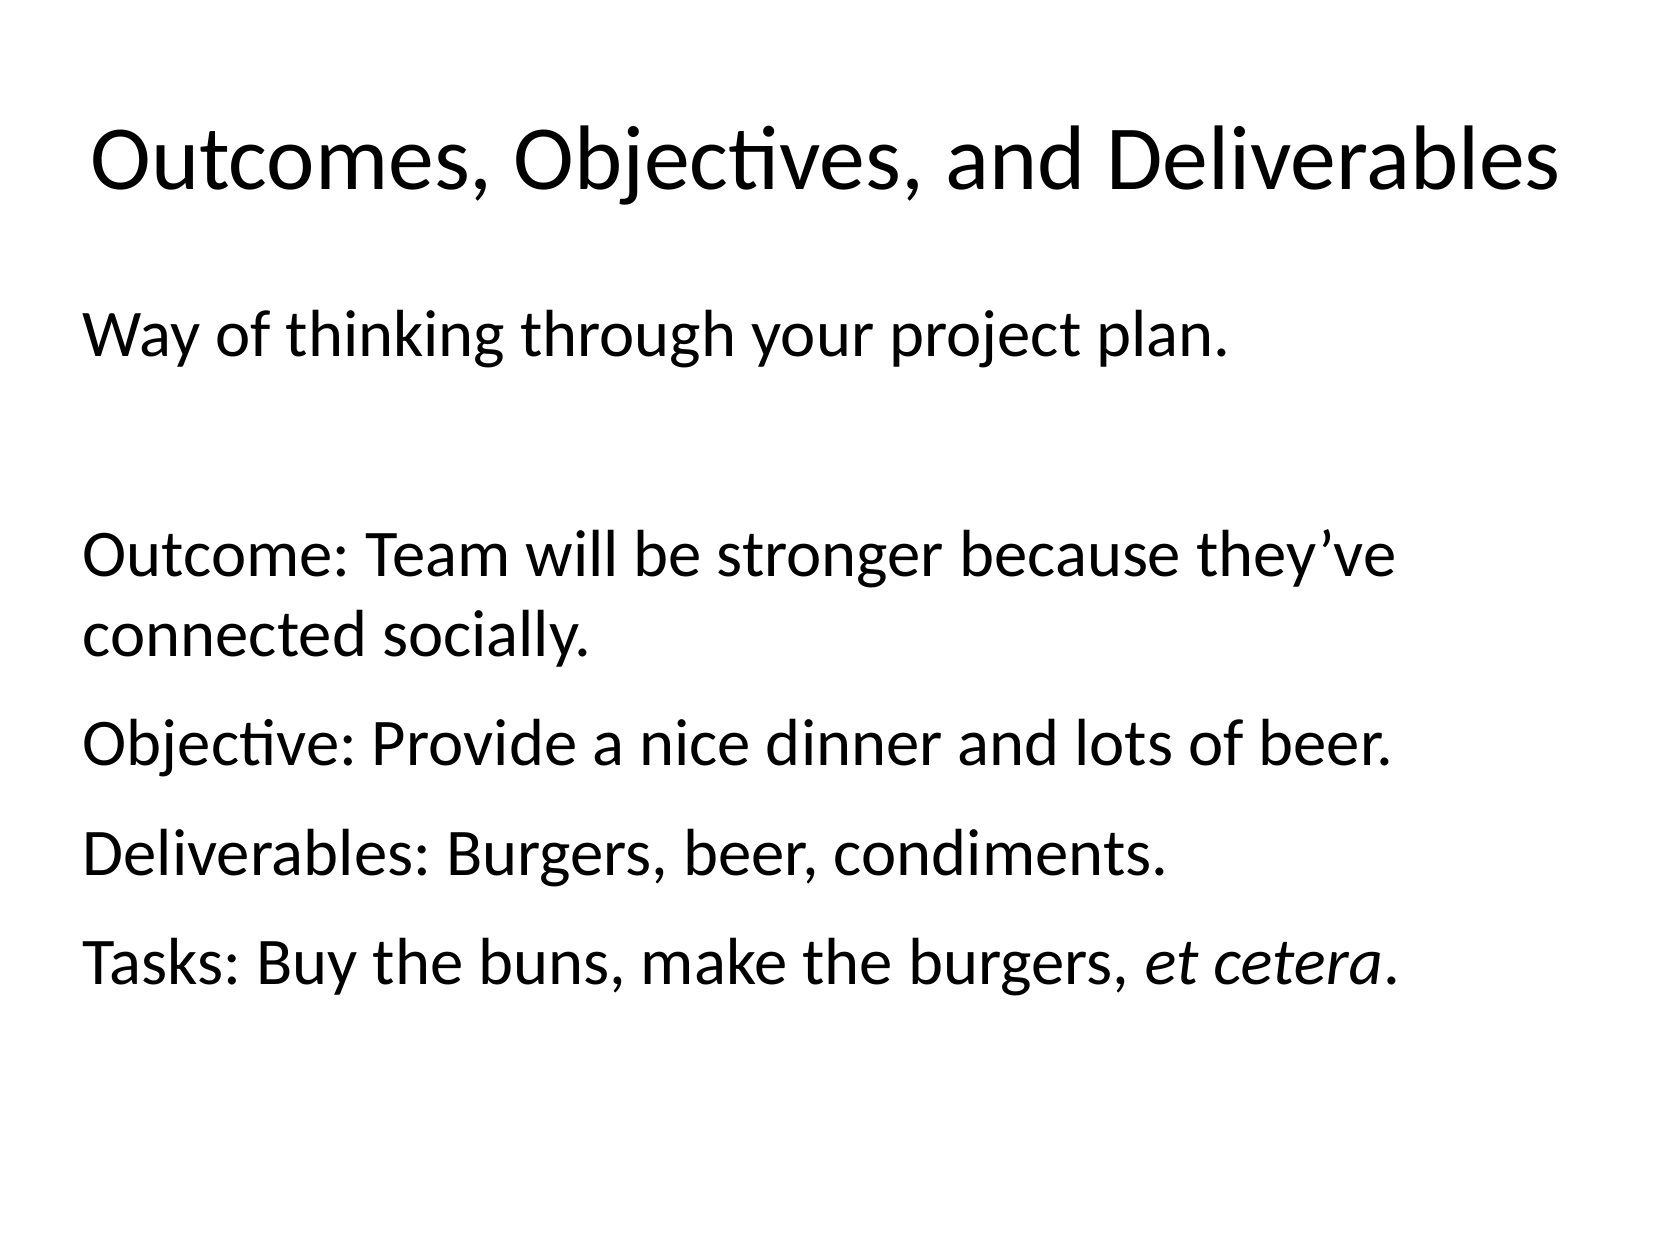

# Outcomes, Objectives, and Deliverables
Way of thinking through your project plan.
Outcome: Team will be stronger because they’ve connected socially.
Objective: Provide a nice dinner and lots of beer.
Deliverables: Burgers, beer, condiments.
Tasks: Buy the buns, make the burgers, et cetera.